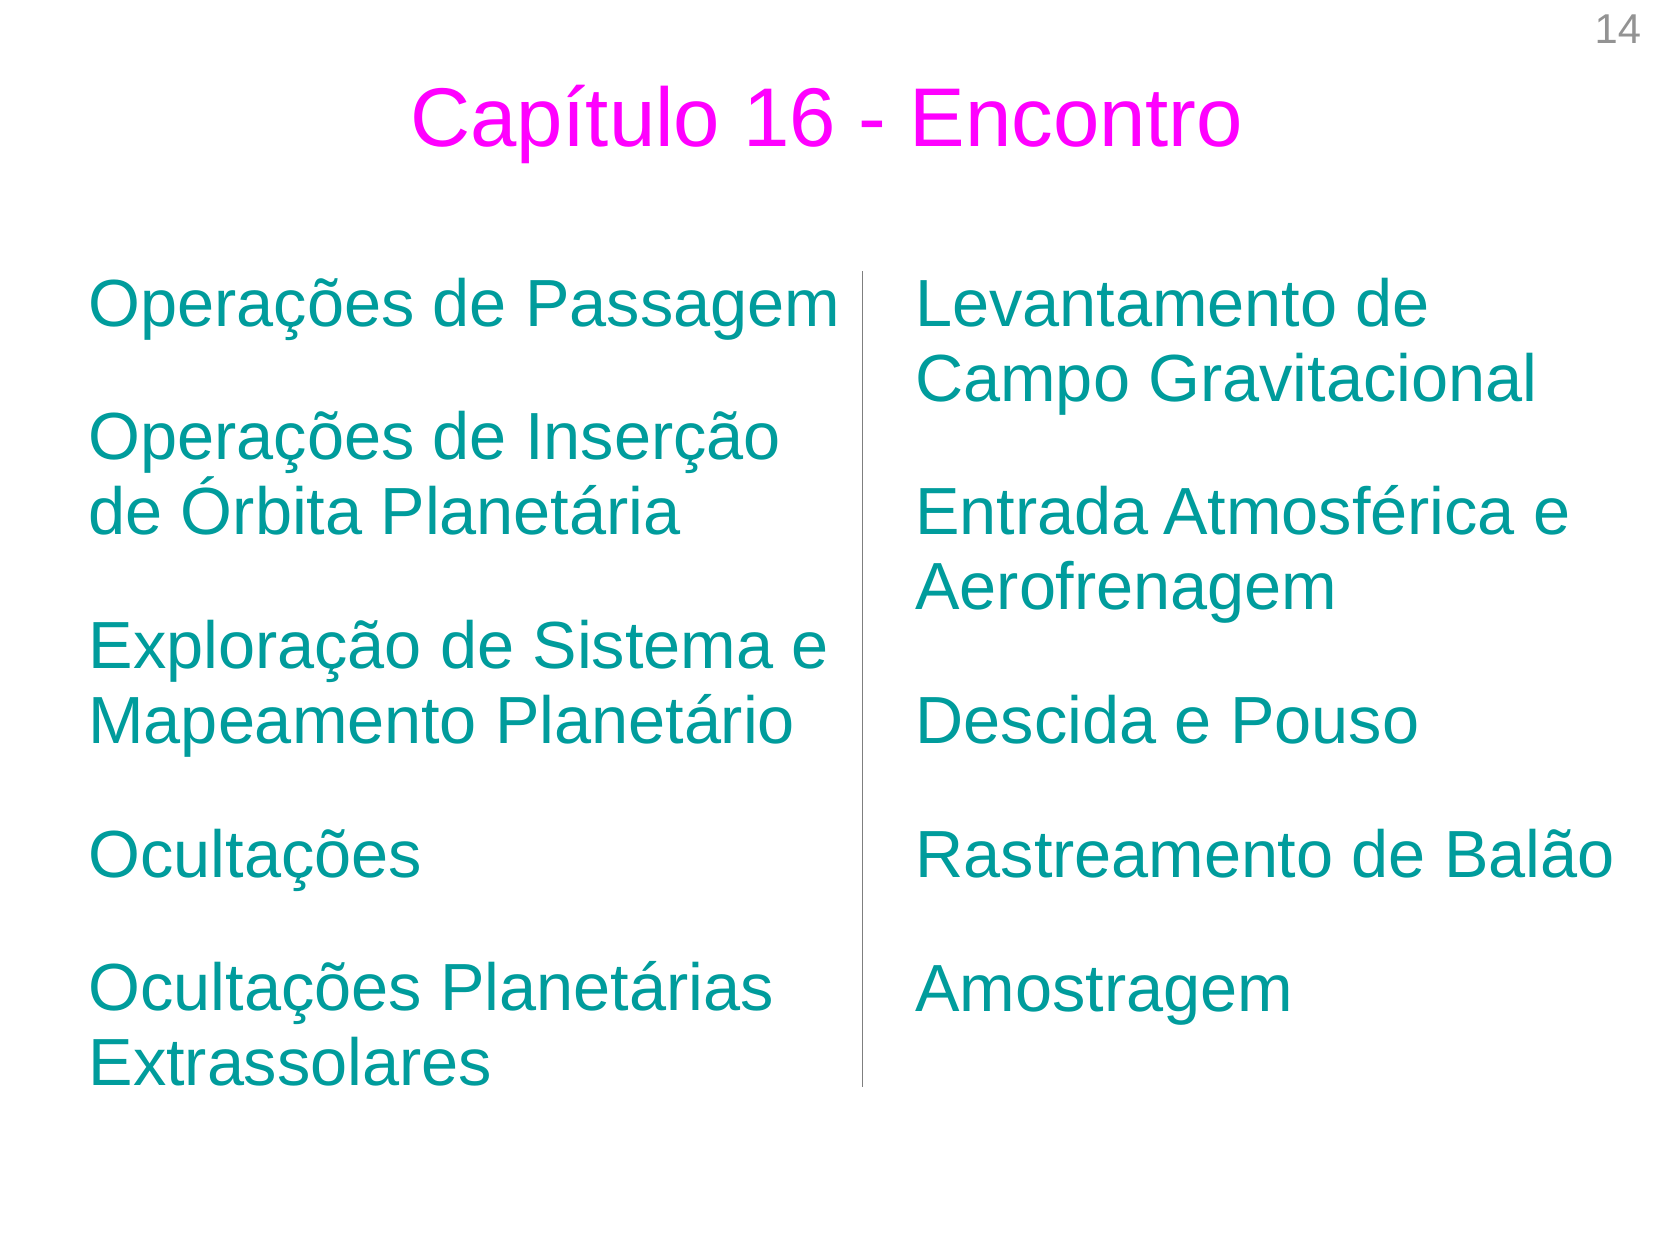

14
# Capítulo 16 - Encontro
Operações de Passagem
Operações de Inserção de Órbita Planetária
Exploração de Sistema e Mapeamento Planetário
Ocultações
Ocultações Planetárias Extrassolares
Levantamento de Campo Gravitacional
Entrada Atmosférica e Aerofrenagem
Descida e Pouso
Rastreamento de Balão
Amostragem